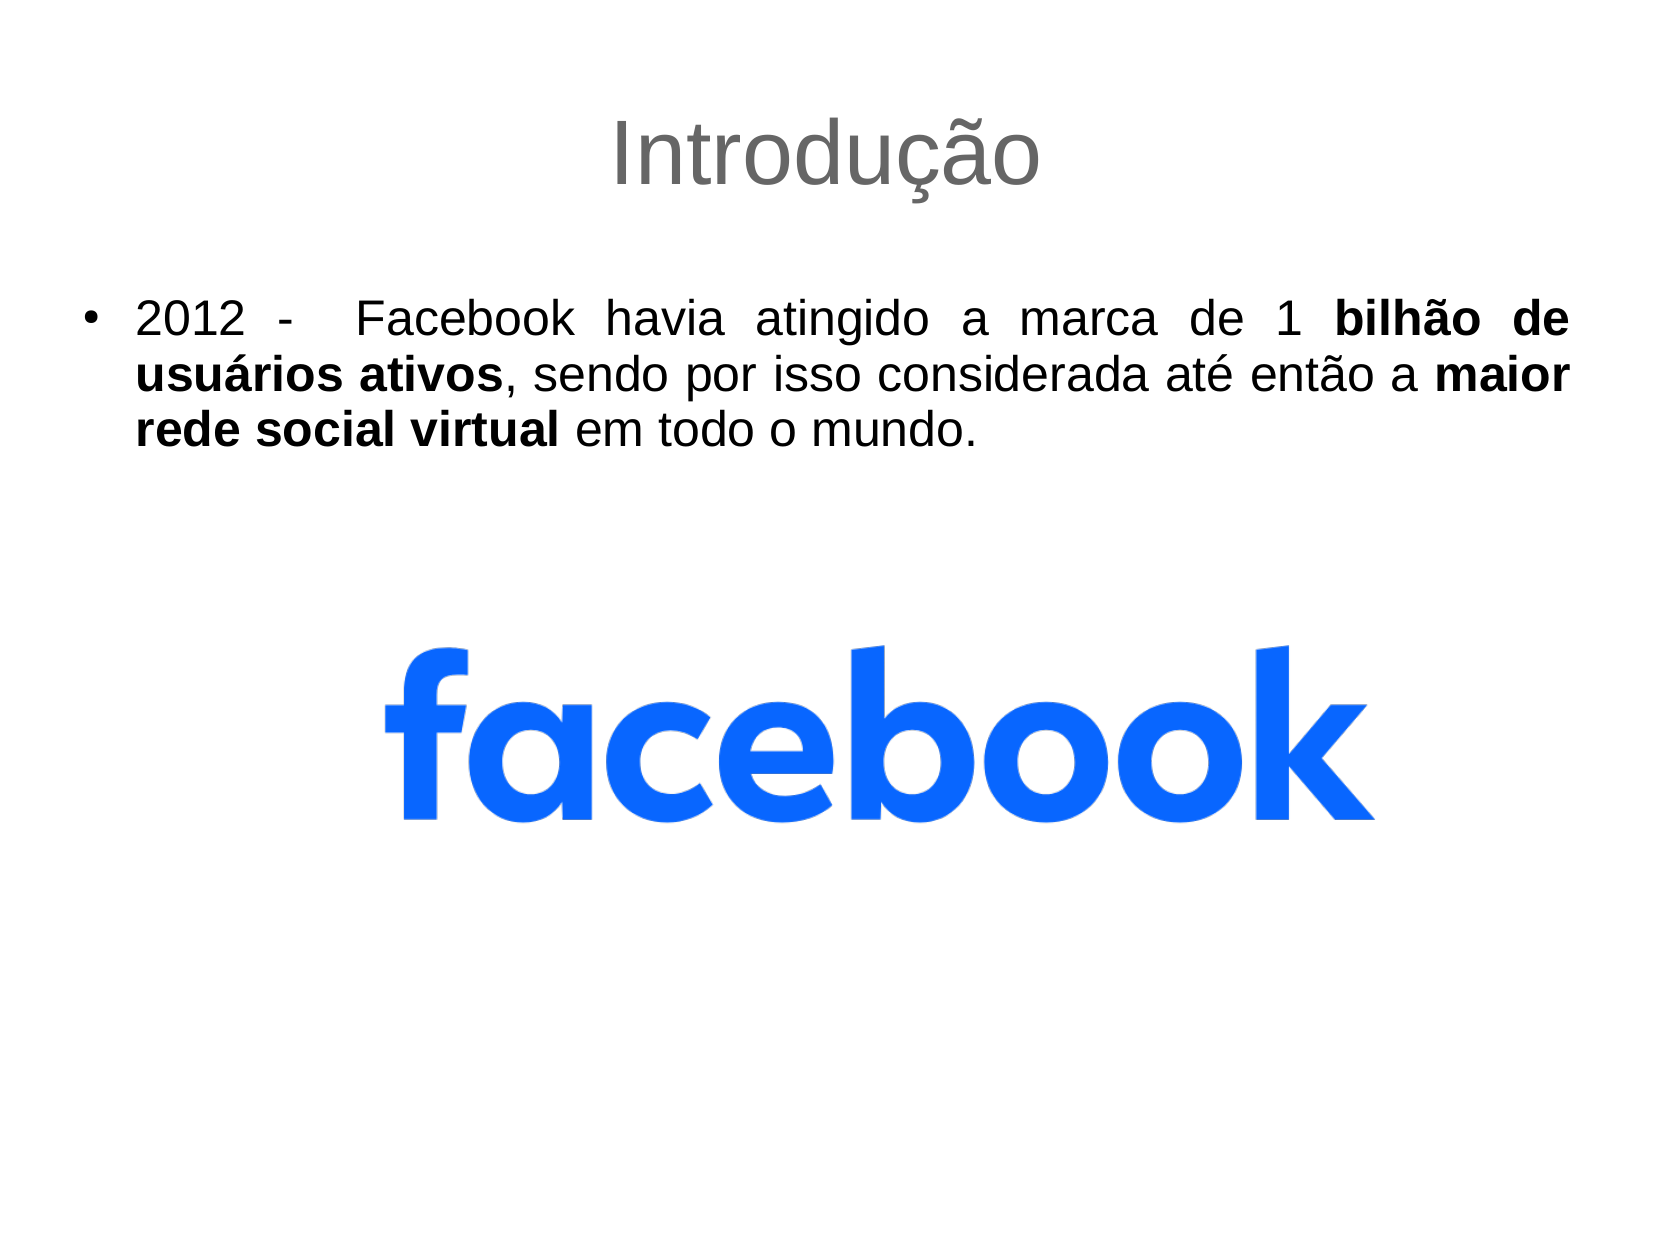

# Introdução
2012 - Facebook havia atingido a marca de 1 bilhão de usuários ativos, sendo por isso considerada até então a maior rede social virtual em todo o mundo.